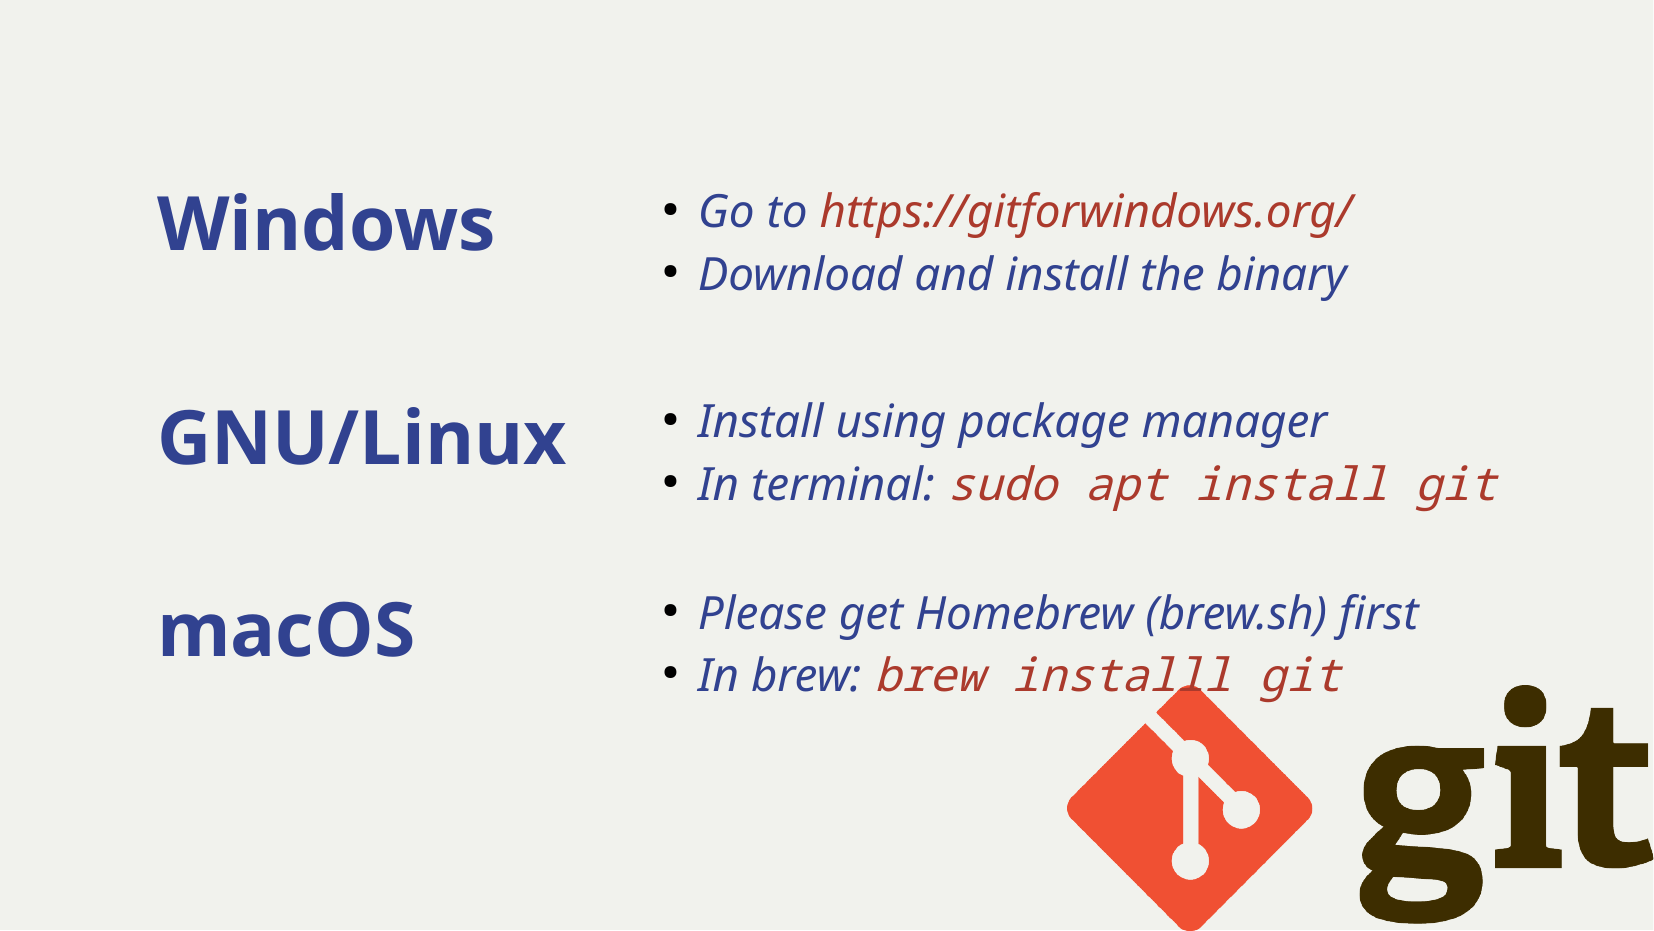

Windows
Go to https://gitforwindows.org/
Download and install the binary
GNU/Linux
Install using package manager
In terminal: sudo apt install git
macOS
Please get Homebrew (brew.sh) first
In brew: brew installl git